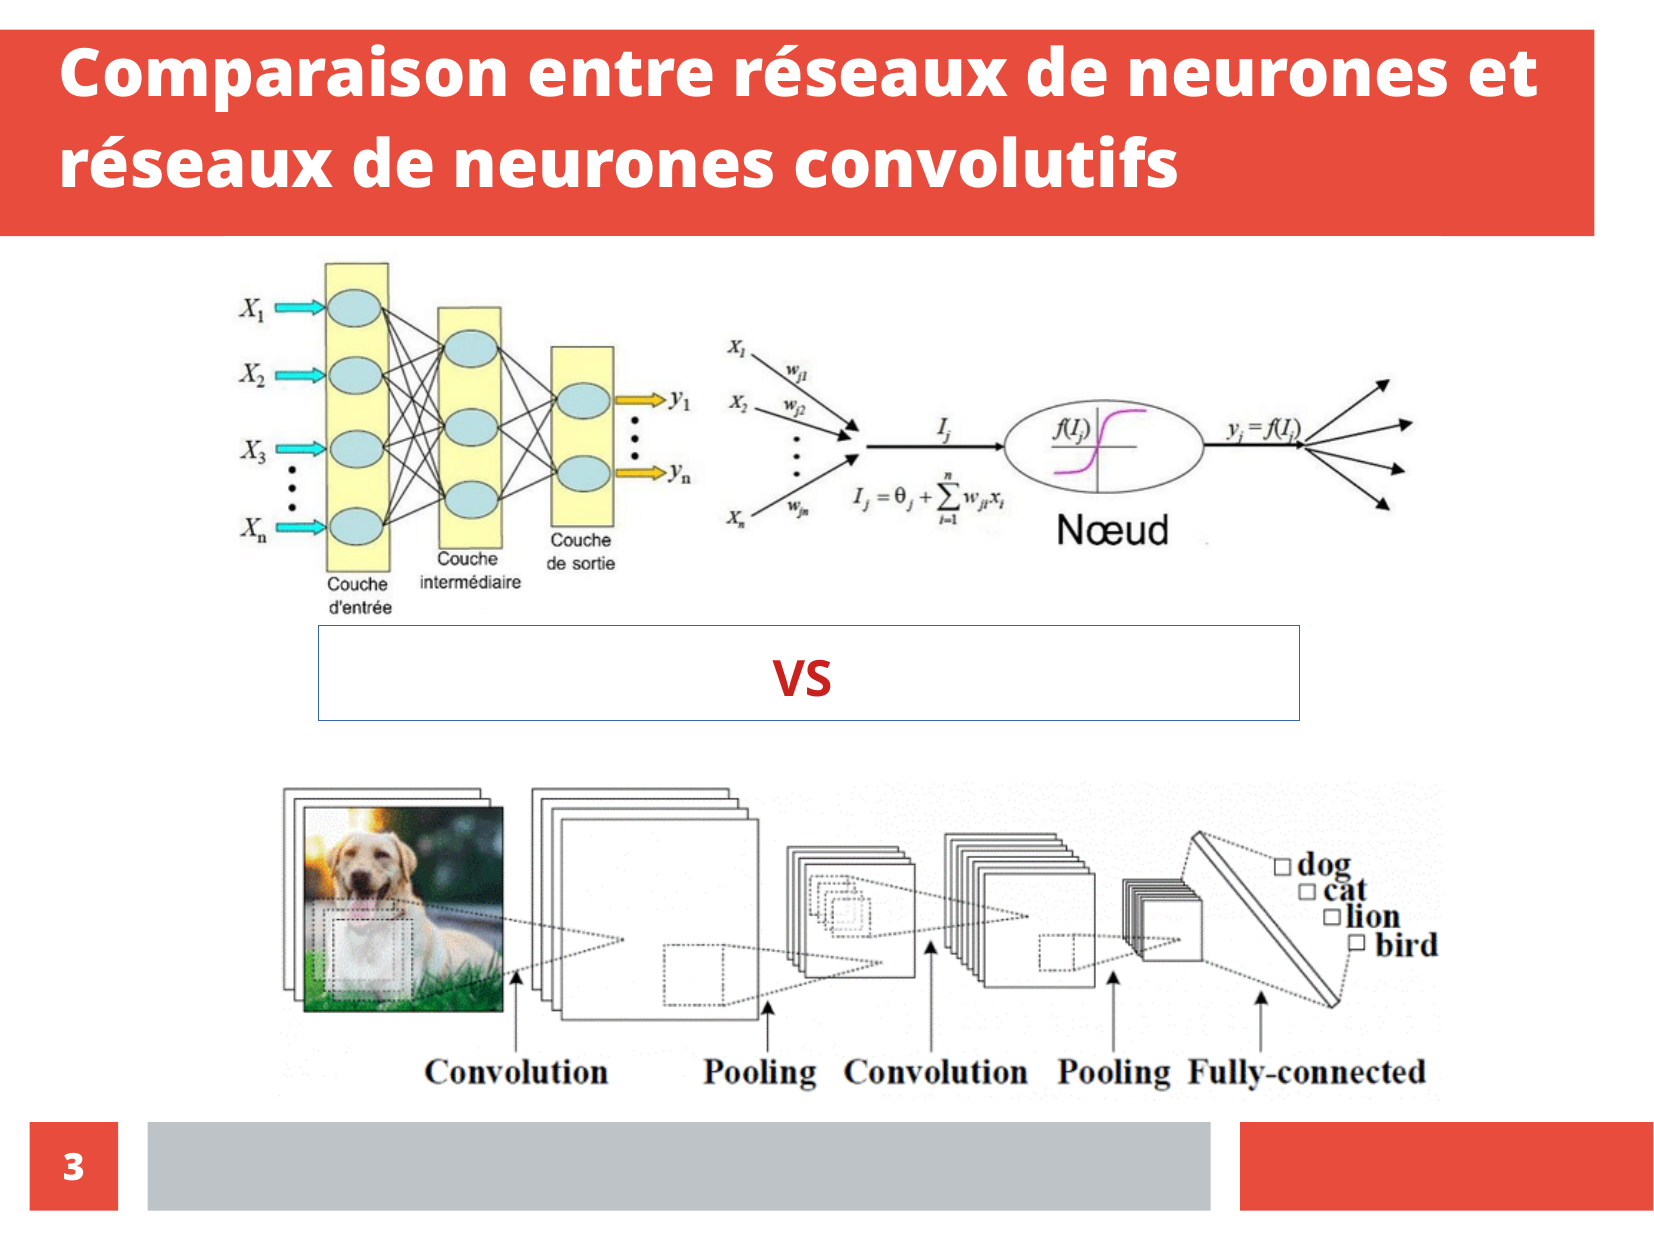

# Comparaison entre réseaux de neurones et réseaux de neurones convolutifs
VS
3